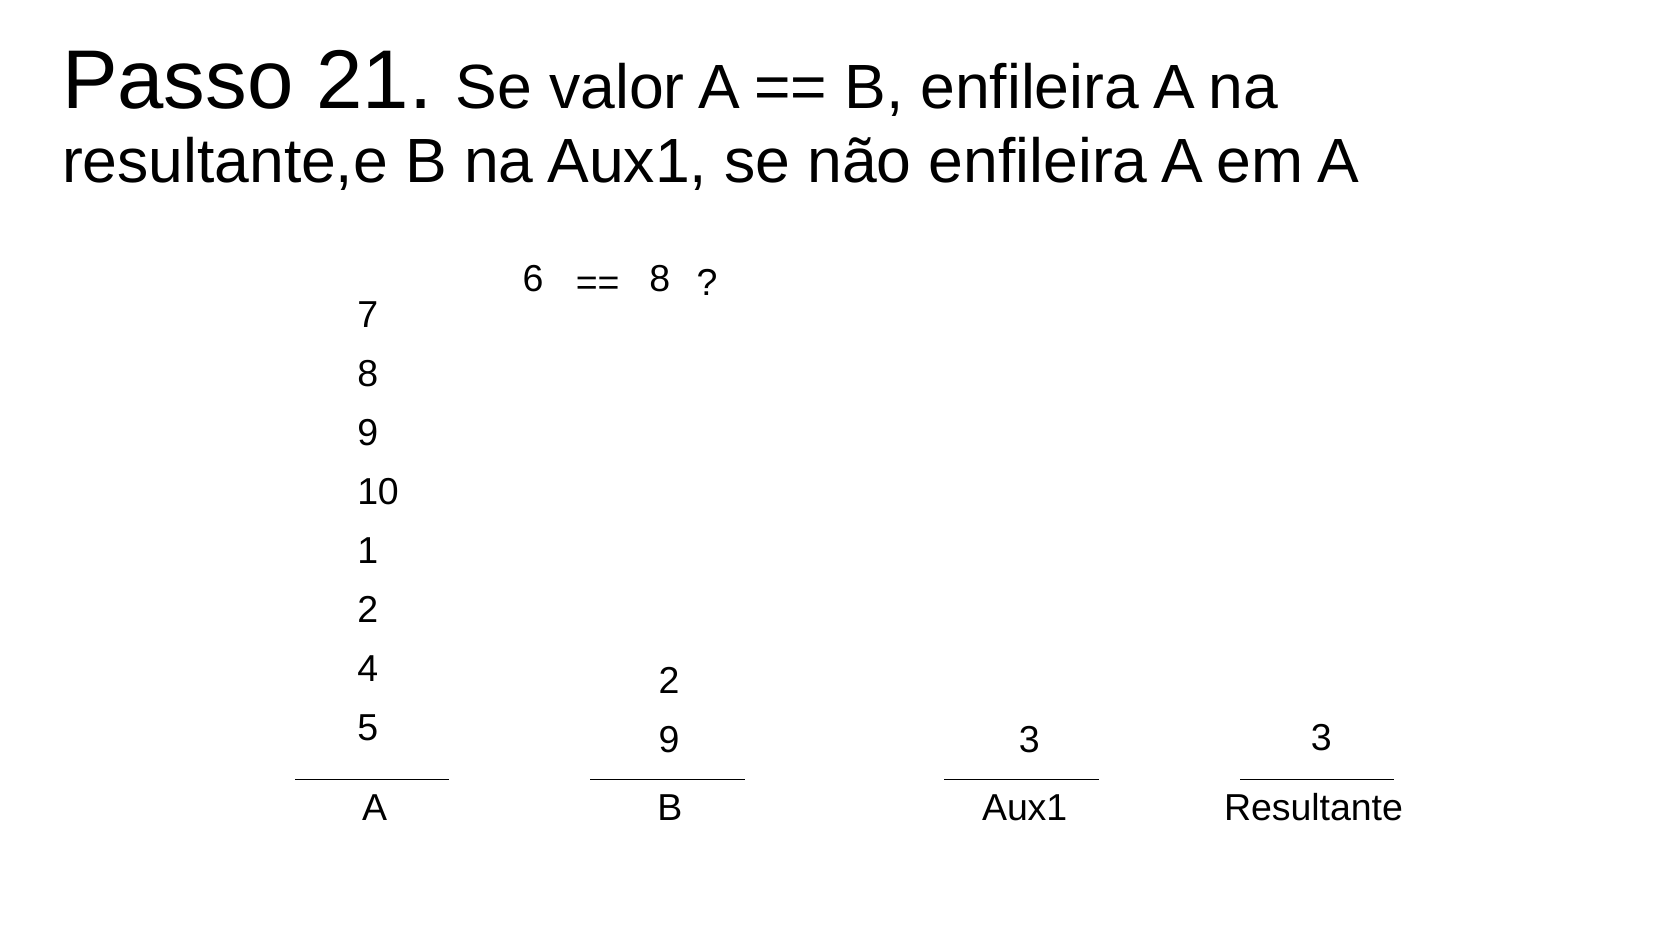

Passo 21. Se valor A == B, enfileira A na resultante,e B na Aux1, se não enfileira A em A
6
8
==
?
7
8
9
10
1
2
4
2
5
3
9
3
A
B
Aux1
Resultante